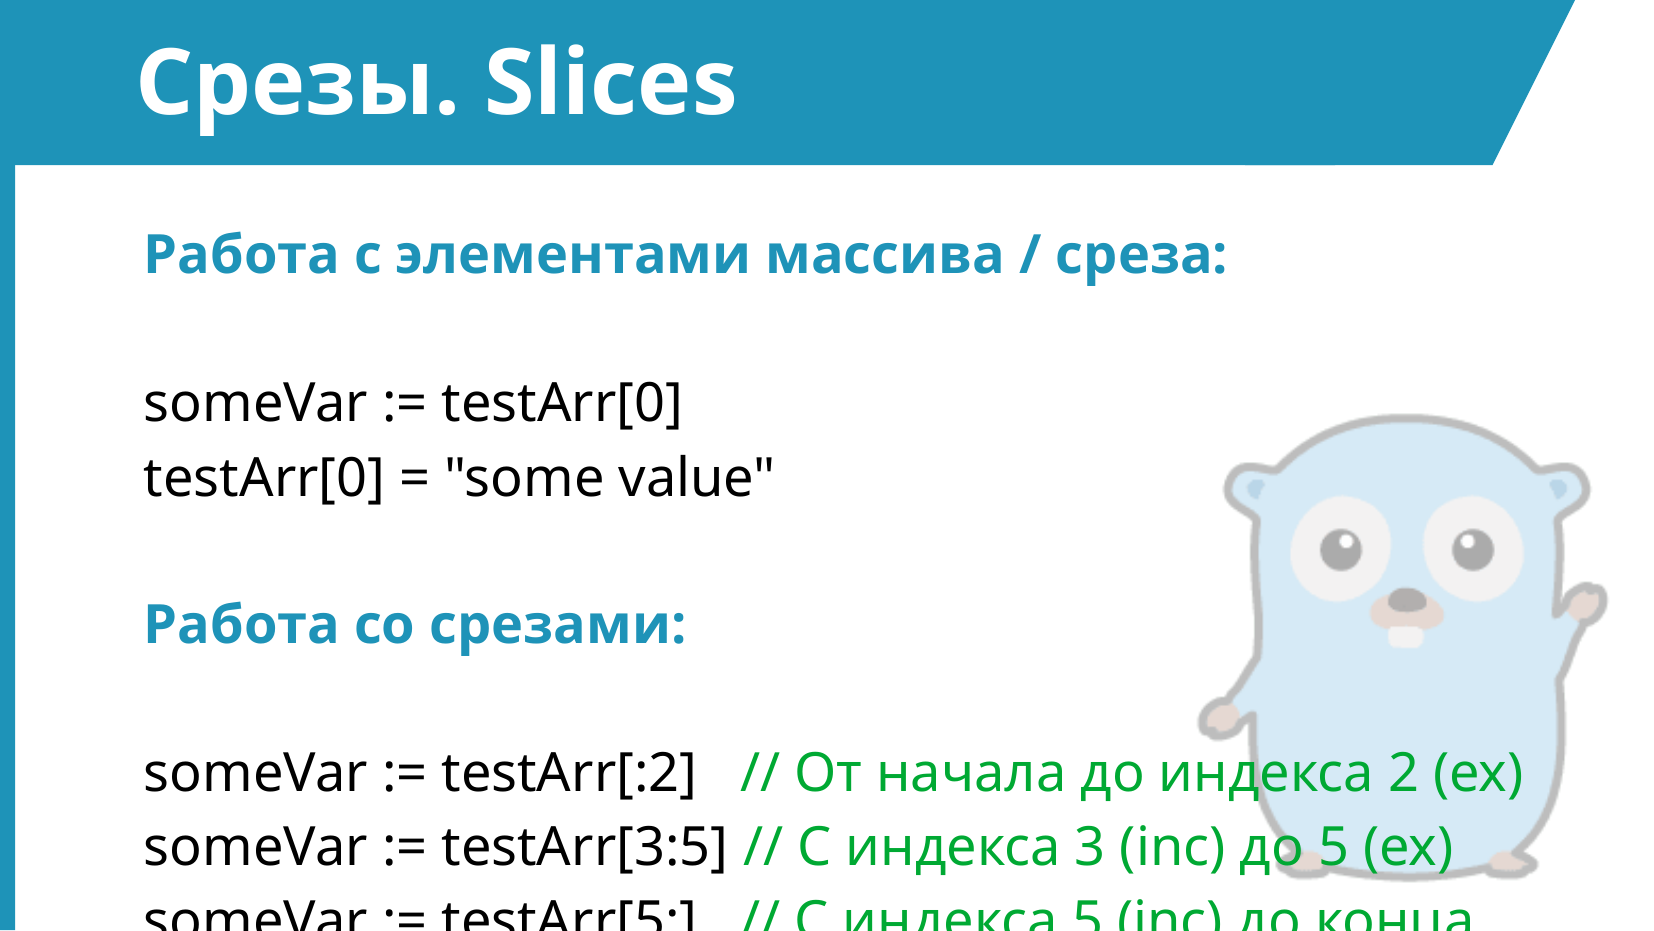

# Срезы. Slices
Работа с элементами массива / среза:
someVar := testArr[0]
testArr[0] = "some value"
Работа со срезами:
someVar := testArr[:2] // От начала до индекса 2 (ex)
someVar := testArr[3:5] // С индекса 3 (inc) до 5 (ex)
someVar := testArr[5:] // С индекса 5 (inc) до конца